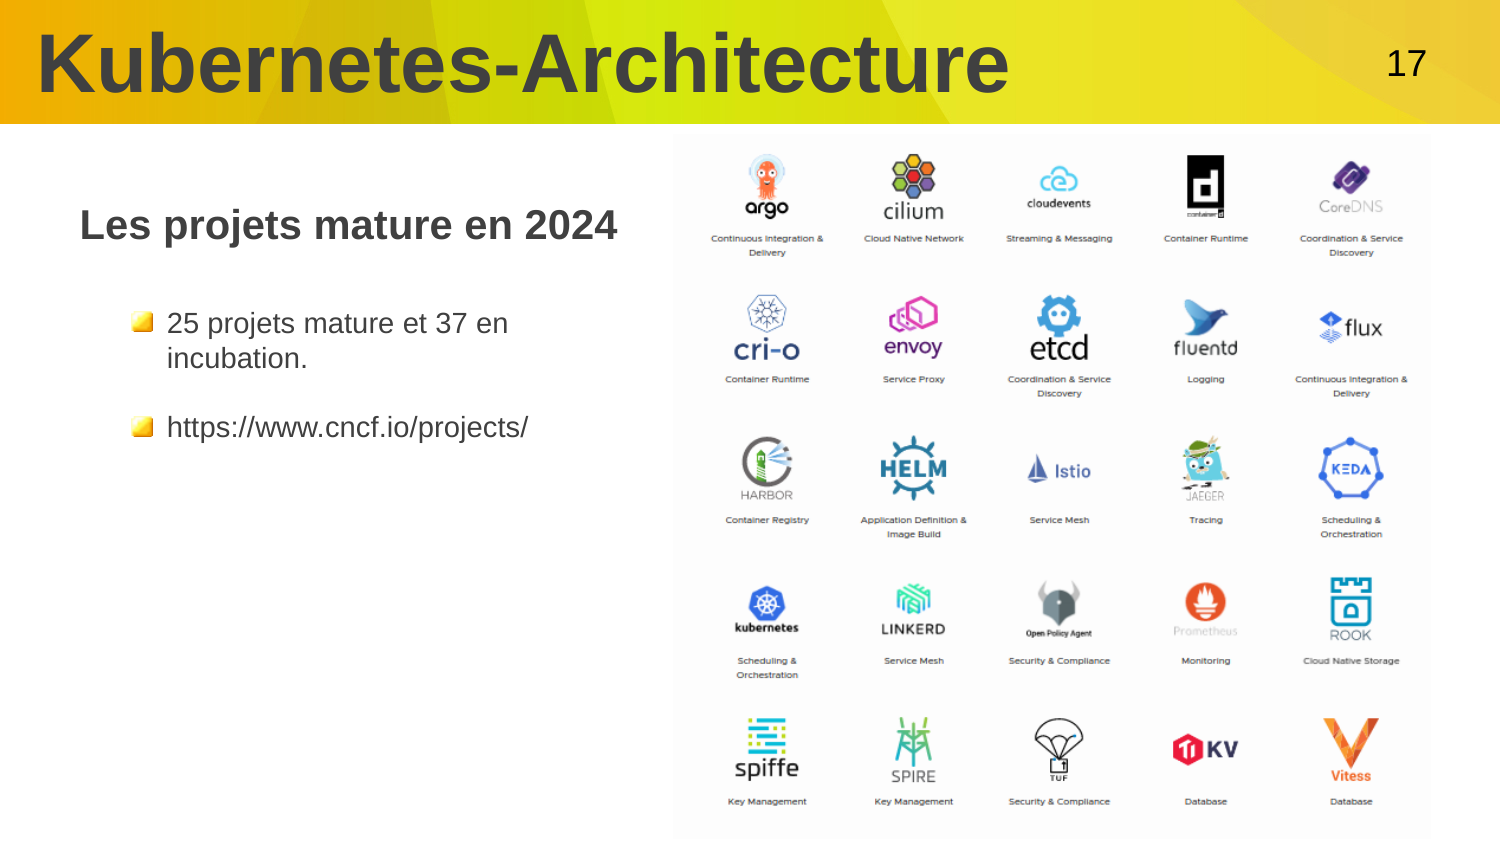

Kubernetes-Architecture
Les projets mature en 2024
25 projets mature et 37 en incubation.
https://www.cncf.io/projects/